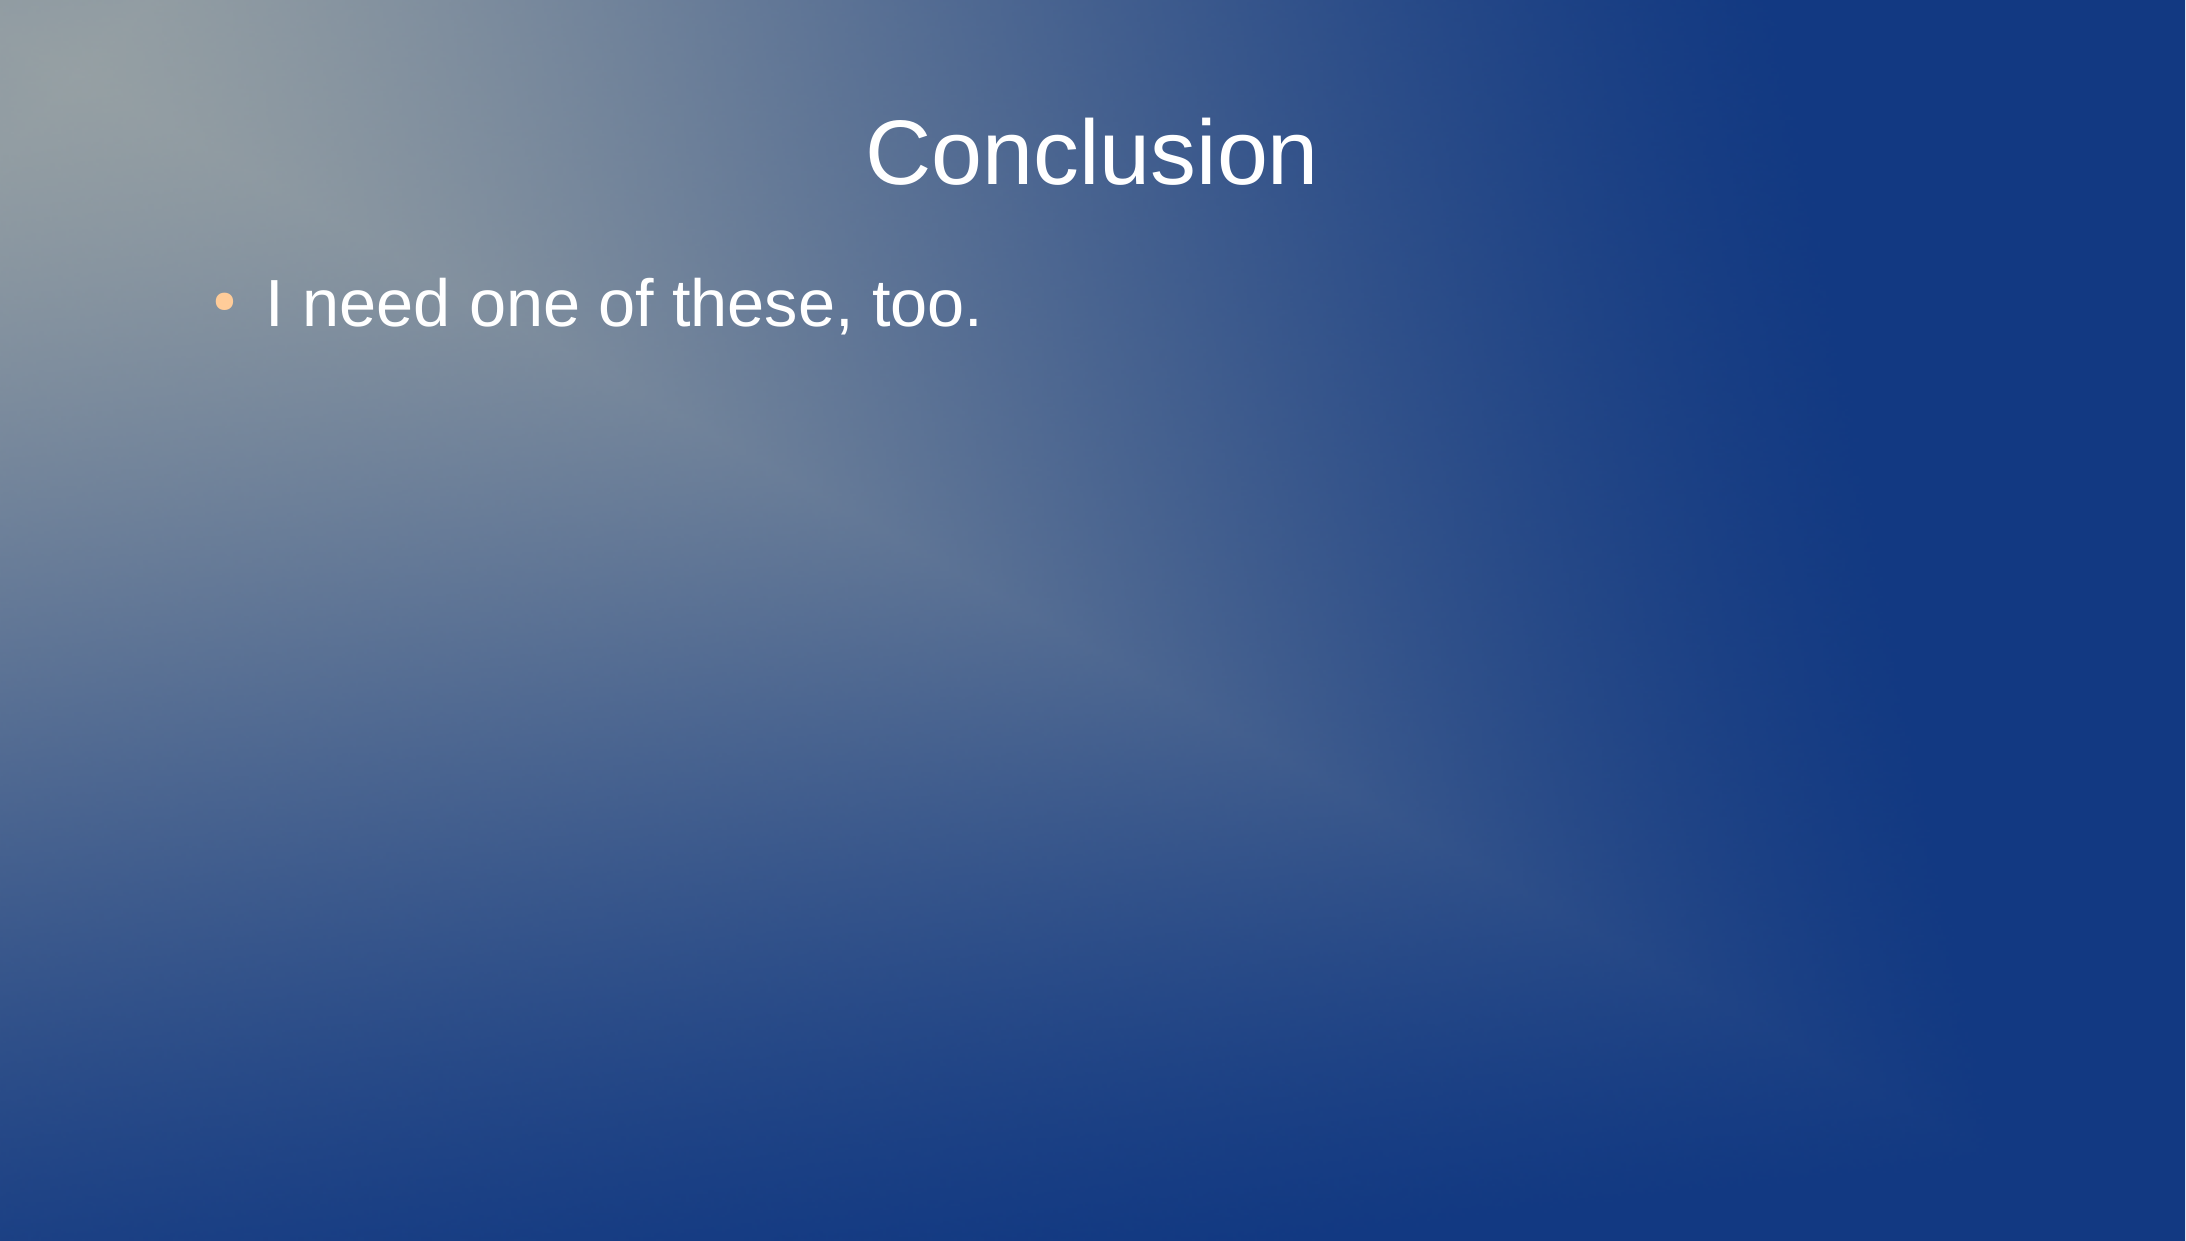

# Conclusion
I need one of these, too.